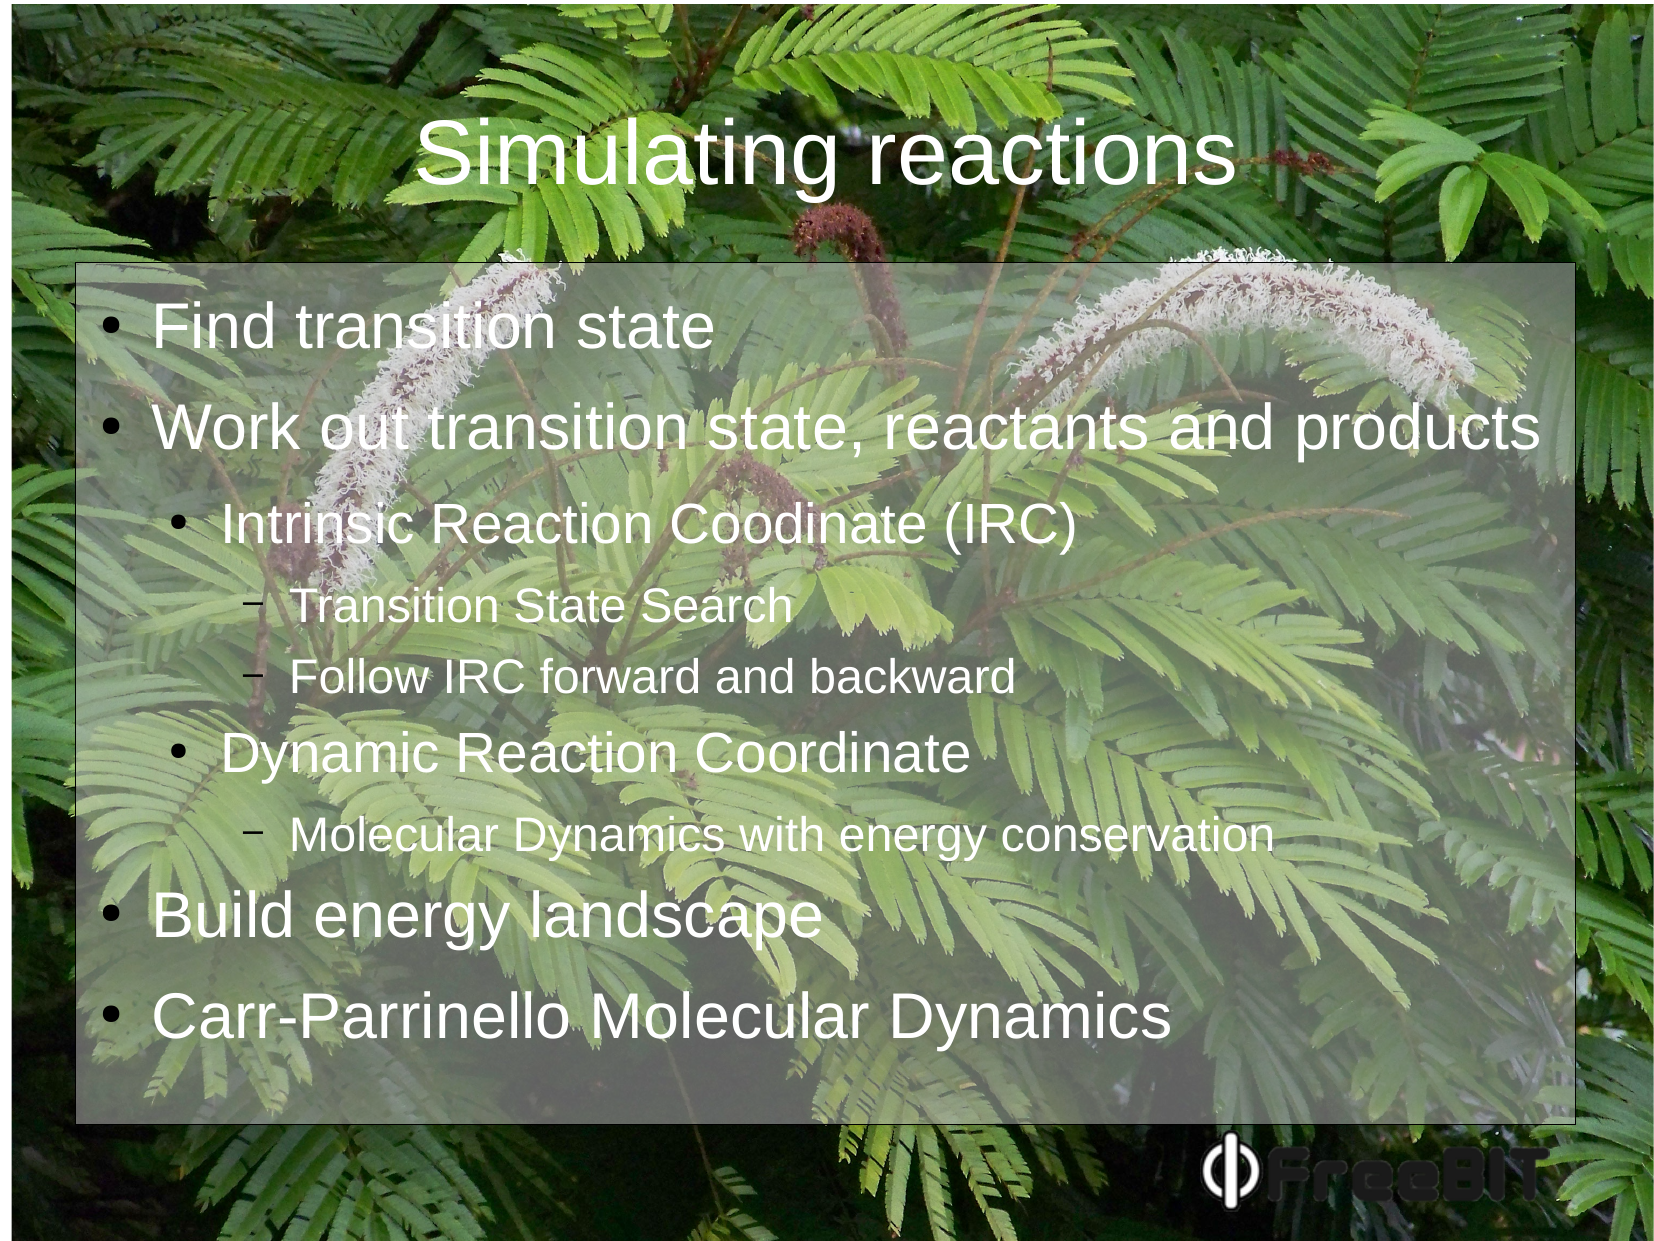

# Simulating reactions
Find transition state
Work out transition state, reactants and products
Intrinsic Reaction Coodinate (IRC)
Transition State Search
Follow IRC forward and backward
Dynamic Reaction Coordinate
Molecular Dynamics with energy conservation
Build energy landscape
Carr-Parrinello Molecular Dynamics